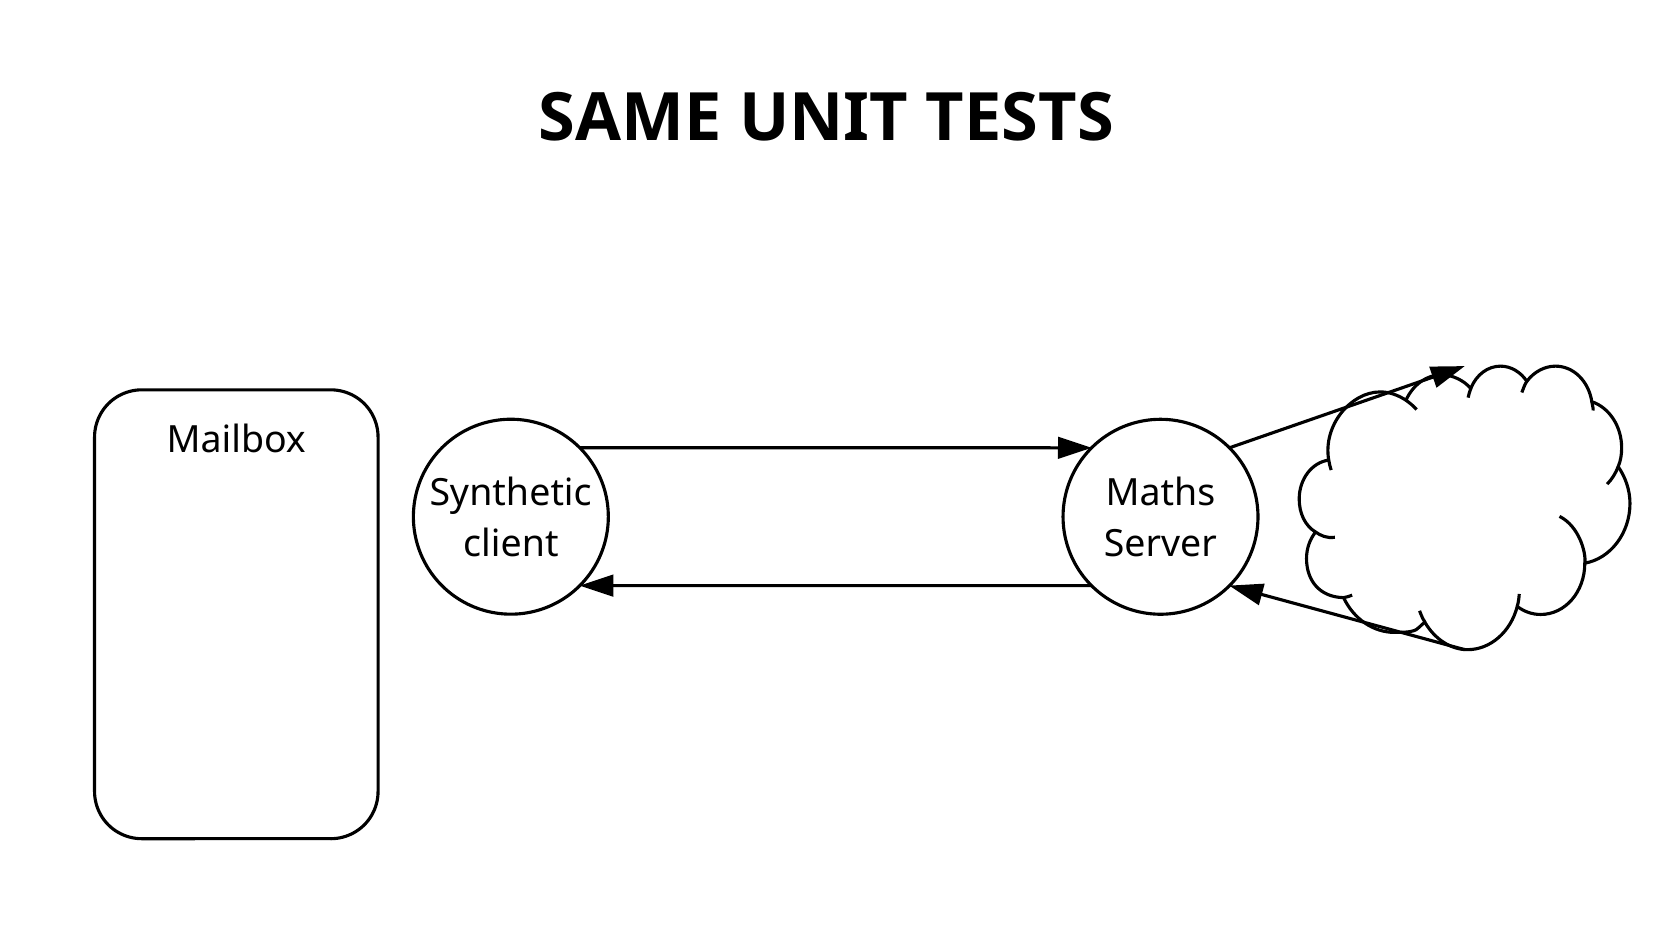

# SAME UNIT TESTS
Mailbox
Synthetic
client
Maths
Server